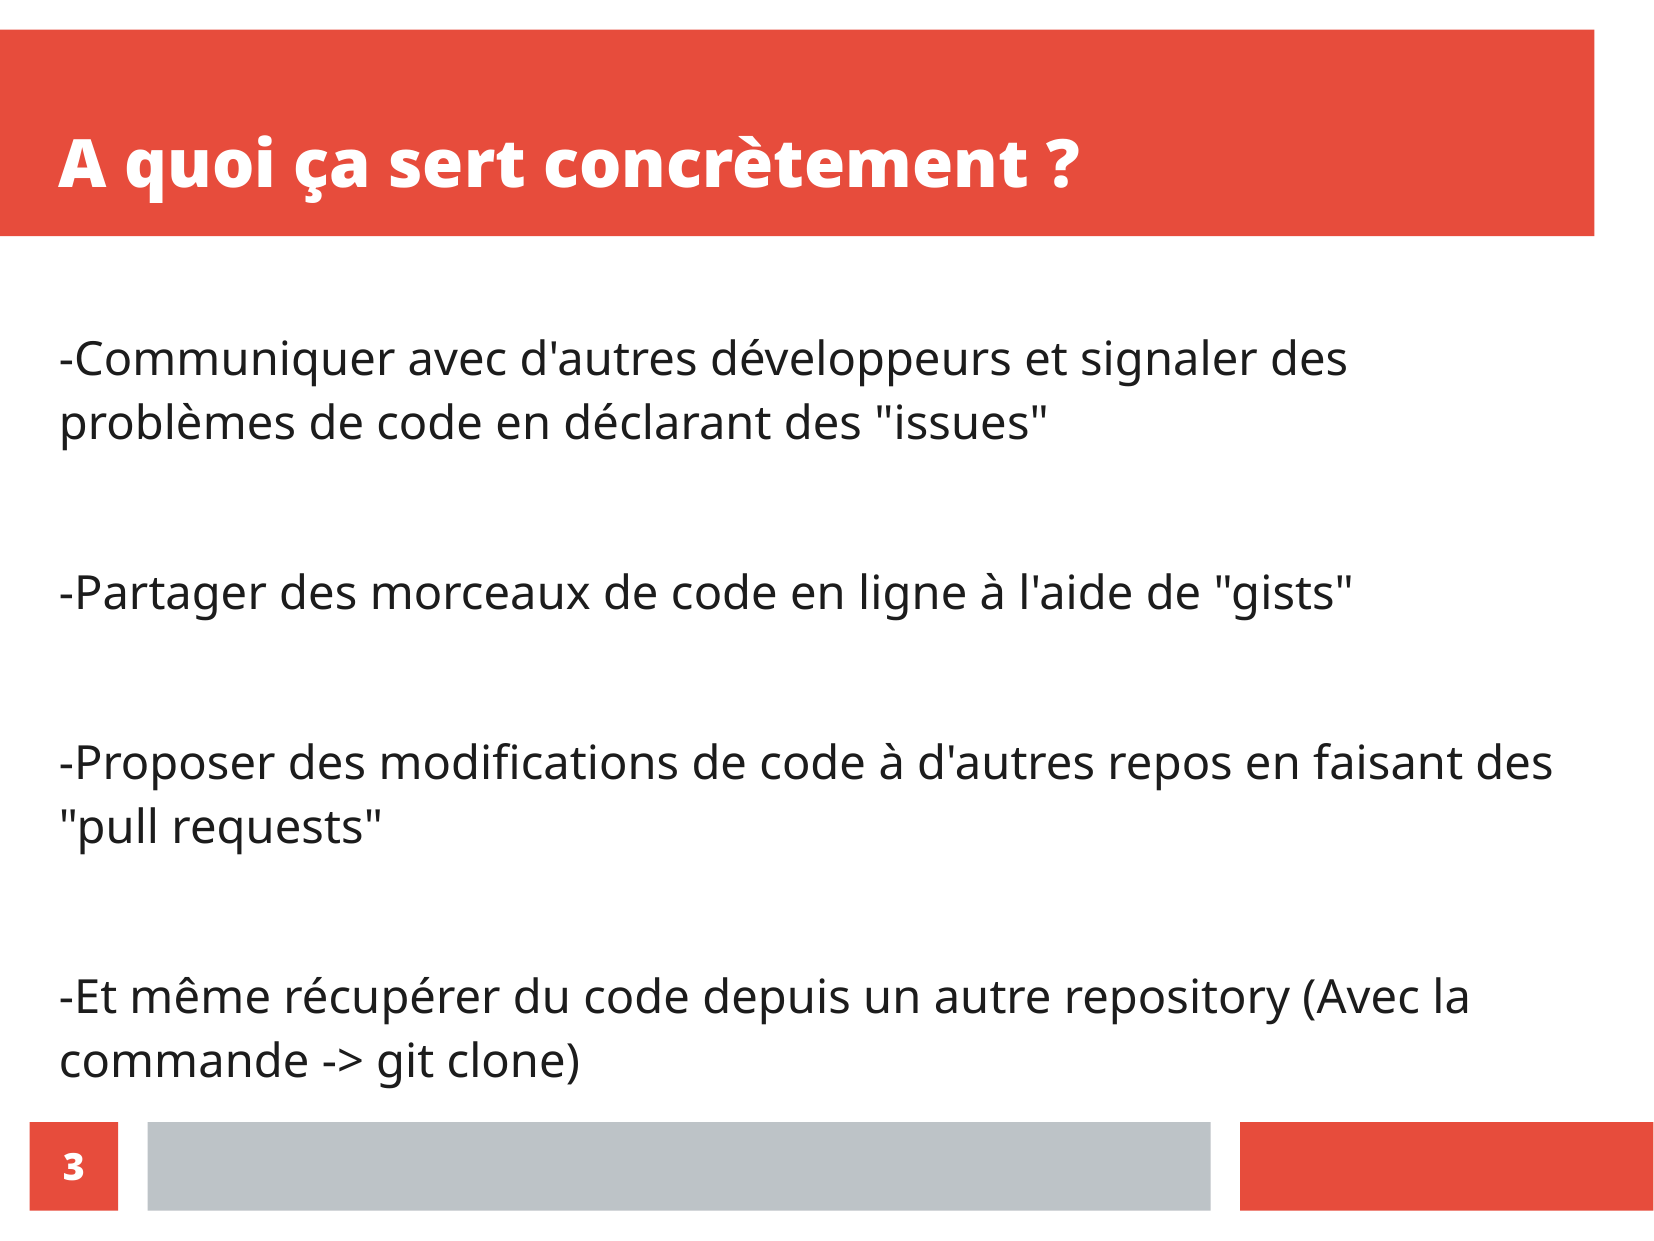

# A quoi ça sert concrètement ?
-Communiquer avec d'autres développeurs et signaler des problèmes de code en déclarant des "issues"
-Partager des morceaux de code en ligne à l'aide de "gists"
-Proposer des modifications de code à d'autres repos en faisant des "pull requests"
-Et même récupérer du code depuis un autre repository (Avec la commande -> git clone)
3